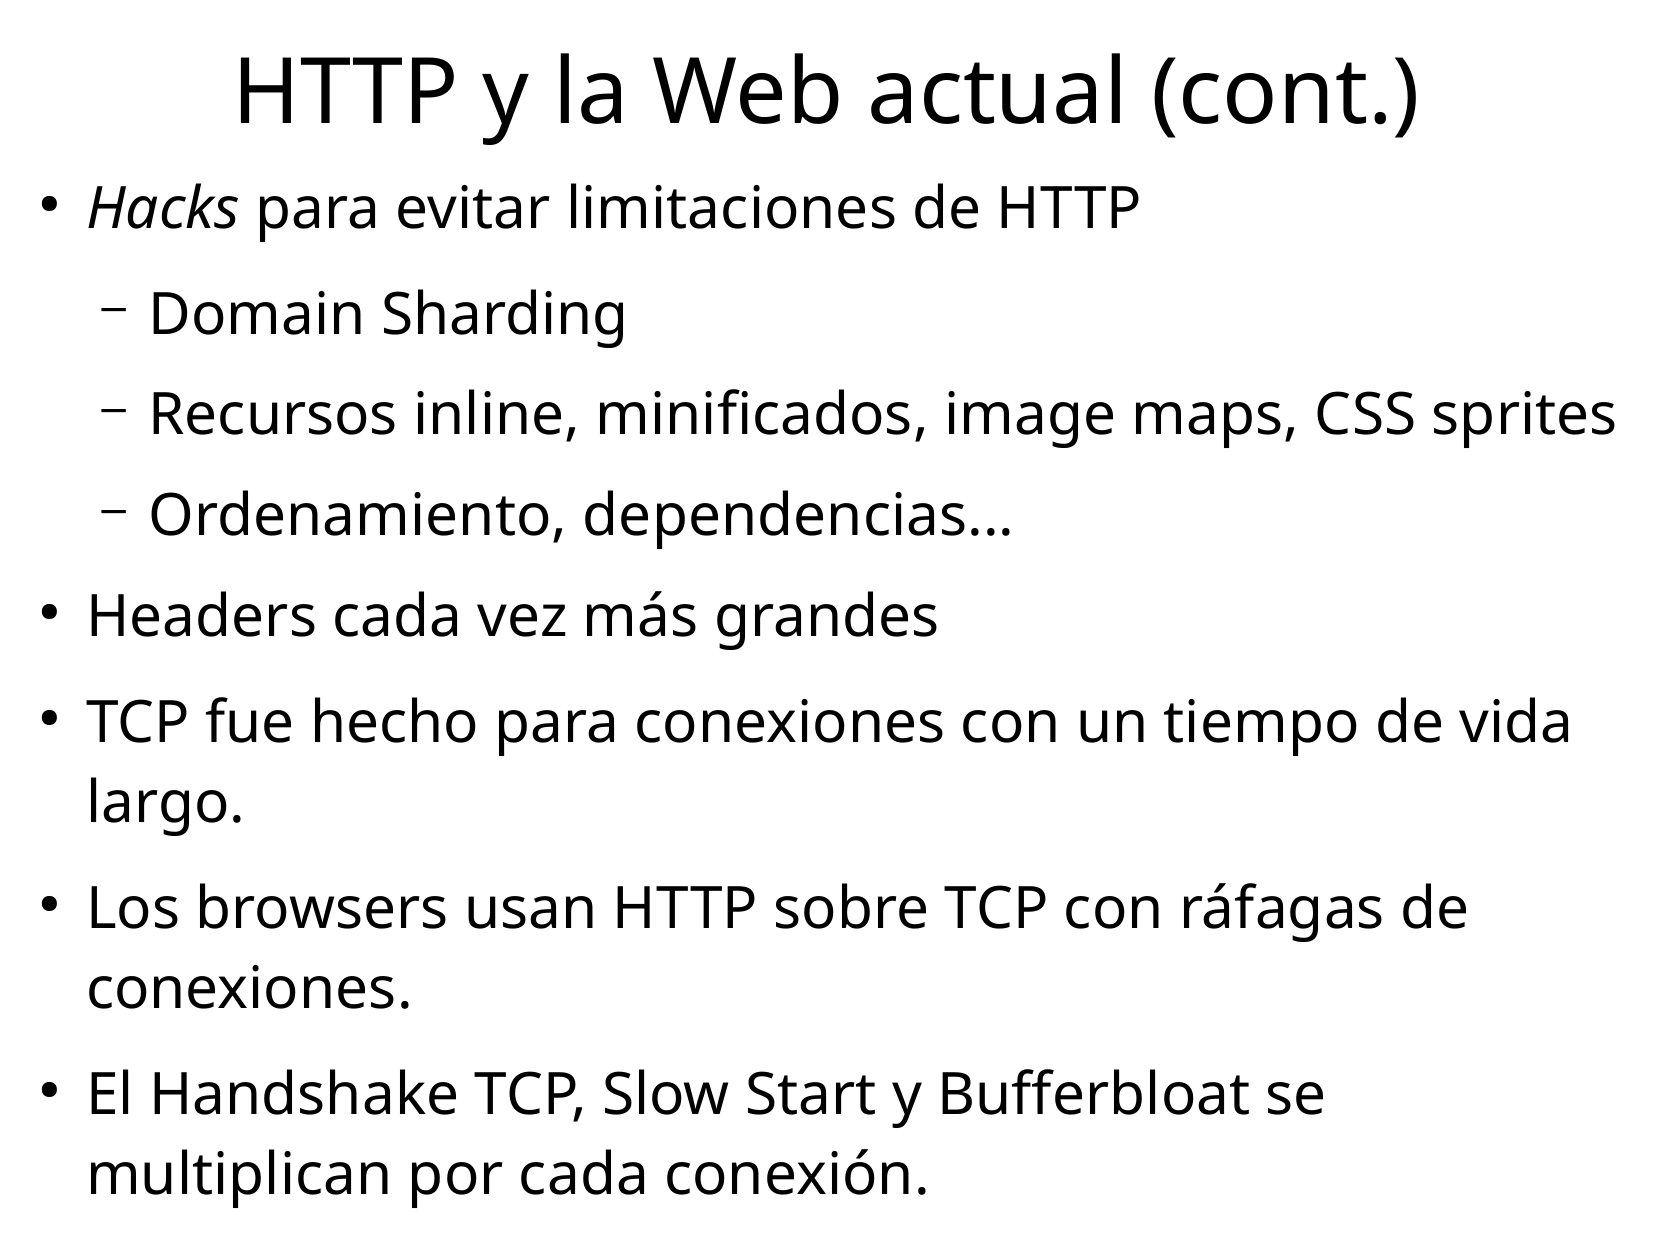

# HTTP y la Web actual (cont.)
Hacks para evitar limitaciones de HTTP
Domain Sharding
Recursos inline, minificados, image maps, CSS sprites
Ordenamiento, dependencias...
Headers cada vez más grandes
TCP fue hecho para conexiones con un tiempo de vida largo.
Los browsers usan HTTP sobre TCP con ráfagas de conexiones.
El Handshake TCP, Slow Start y Bufferbloat se multiplican por cada conexión.